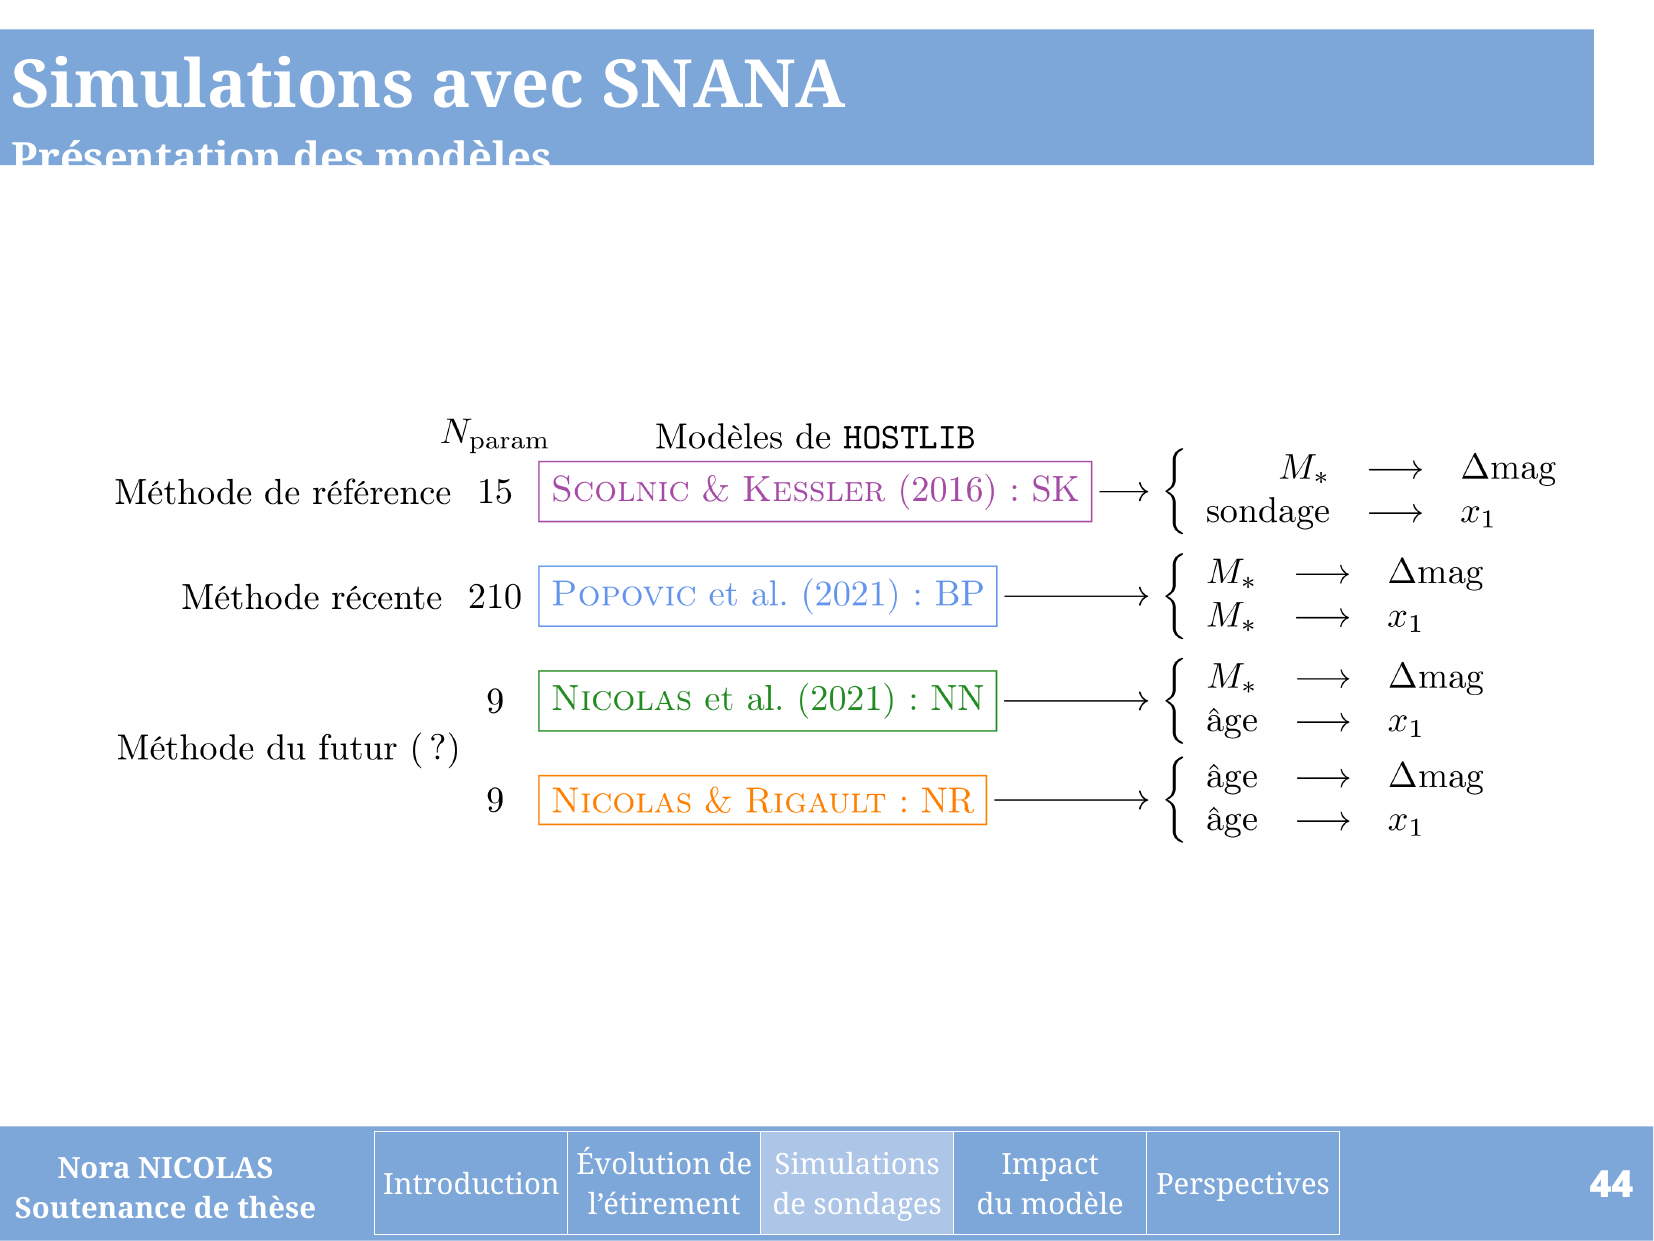

# Simulations avec SNANA Présentation des modèles
44
Introduction
Évolution de
l’étirement
Simulations
de sondages
Impact
du modèle
Perspectives